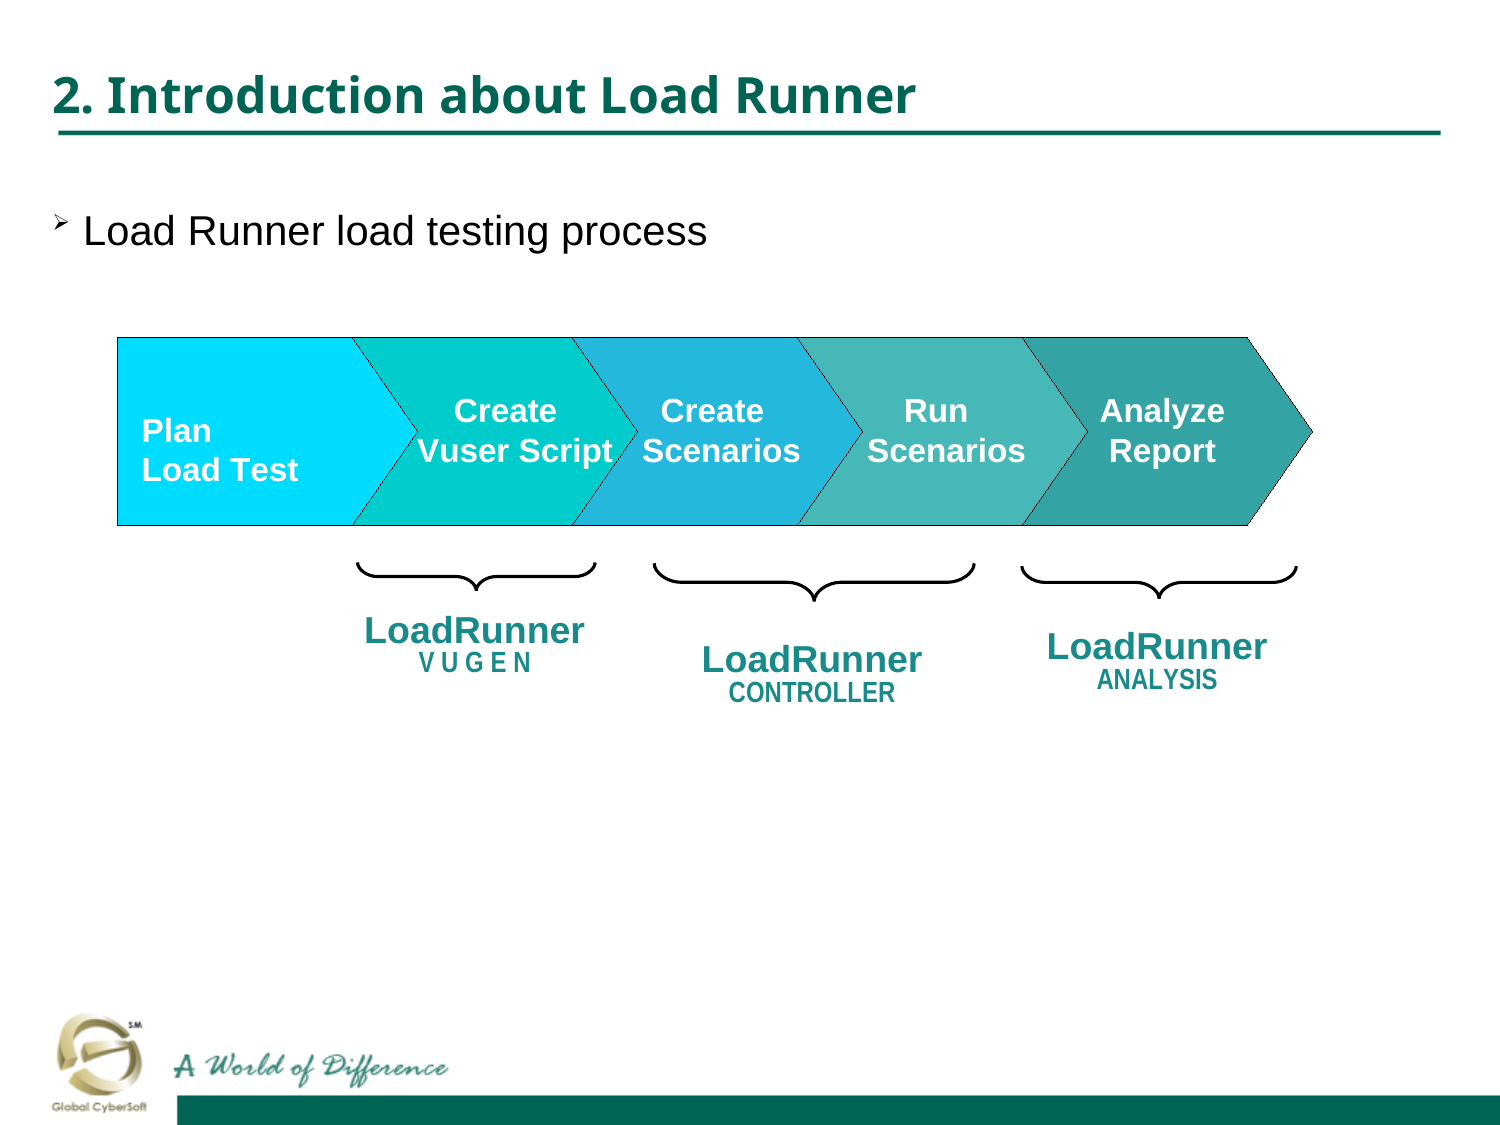

# 2. Introduction about Load Runner
 Load Runner load testing process
 Plan
 Load Test
 Create
 Vuser Script
 Create
 Scenarios
 Run
 Scenarios
Analyze
Report
LoadRunner
V U G E N
LoadRunner
CONTROLLER
LoadRunner
ANALYSIS